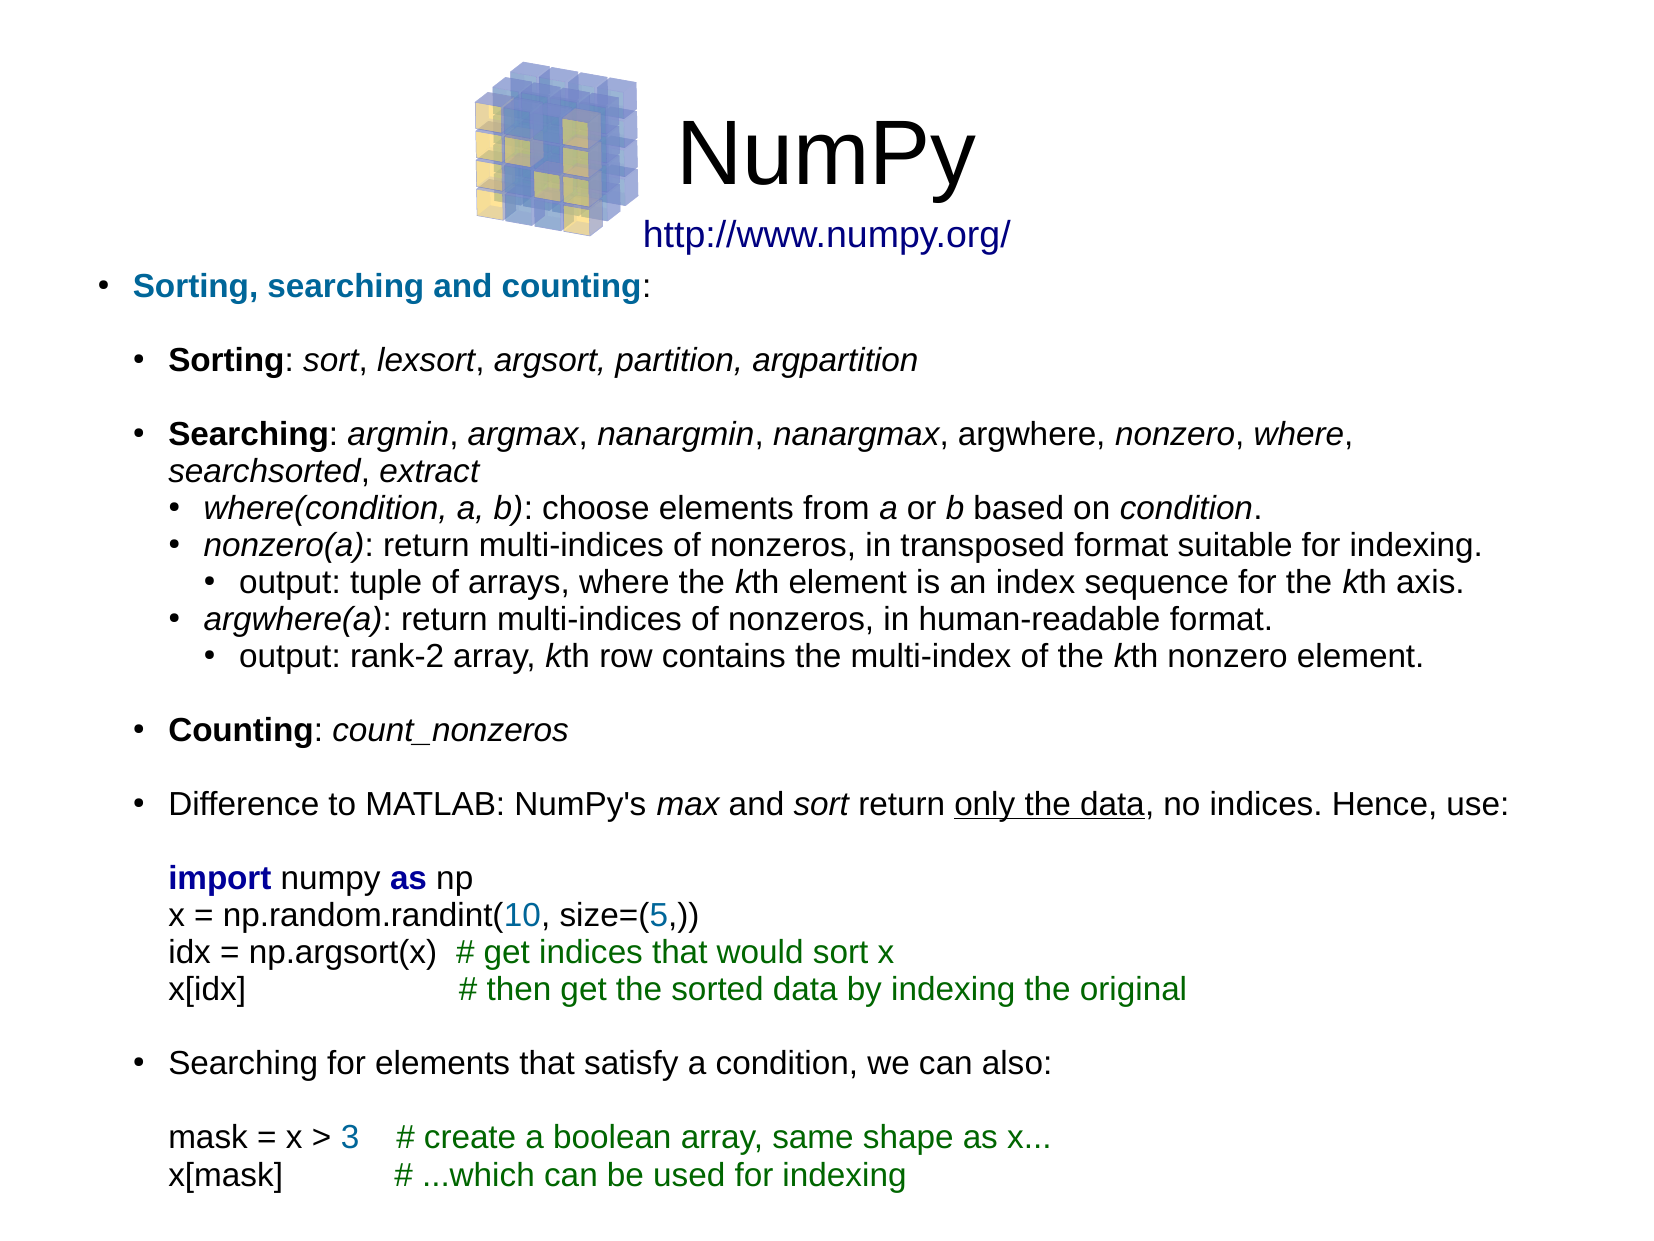

# NumPy
http://www.numpy.org/
Sorting, searching and counting:
Sorting: sort, lexsort, argsort, partition, argpartition
Searching: argmin, argmax, nanargmin, nanargmax, argwhere, nonzero, where, searchsorted, extract
where(condition, a, b): choose elements from a or b based on condition.
nonzero(a): return multi-indices of nonzeros, in transposed format suitable for indexing.
output: tuple of arrays, where the kth element is an index sequence for the kth axis.
argwhere(a): return multi-indices of nonzeros, in human-readable format.
output: rank-2 array, kth row contains the multi-index of the kth nonzero element.
Counting: count_nonzeros
Difference to MATLAB: NumPy's max and sort return only the data, no indices. Hence, use:
import numpy as np
x = np.random.randint(10, size=(5,))
idx = np.argsort(x) # get indices that would sort x
x[idx] # then get the sorted data by indexing the original
Searching for elements that satisfy a condition, we can also:
mask = x > 3 # create a boolean array, same shape as x...
x[mask] # ...which can be used for indexing